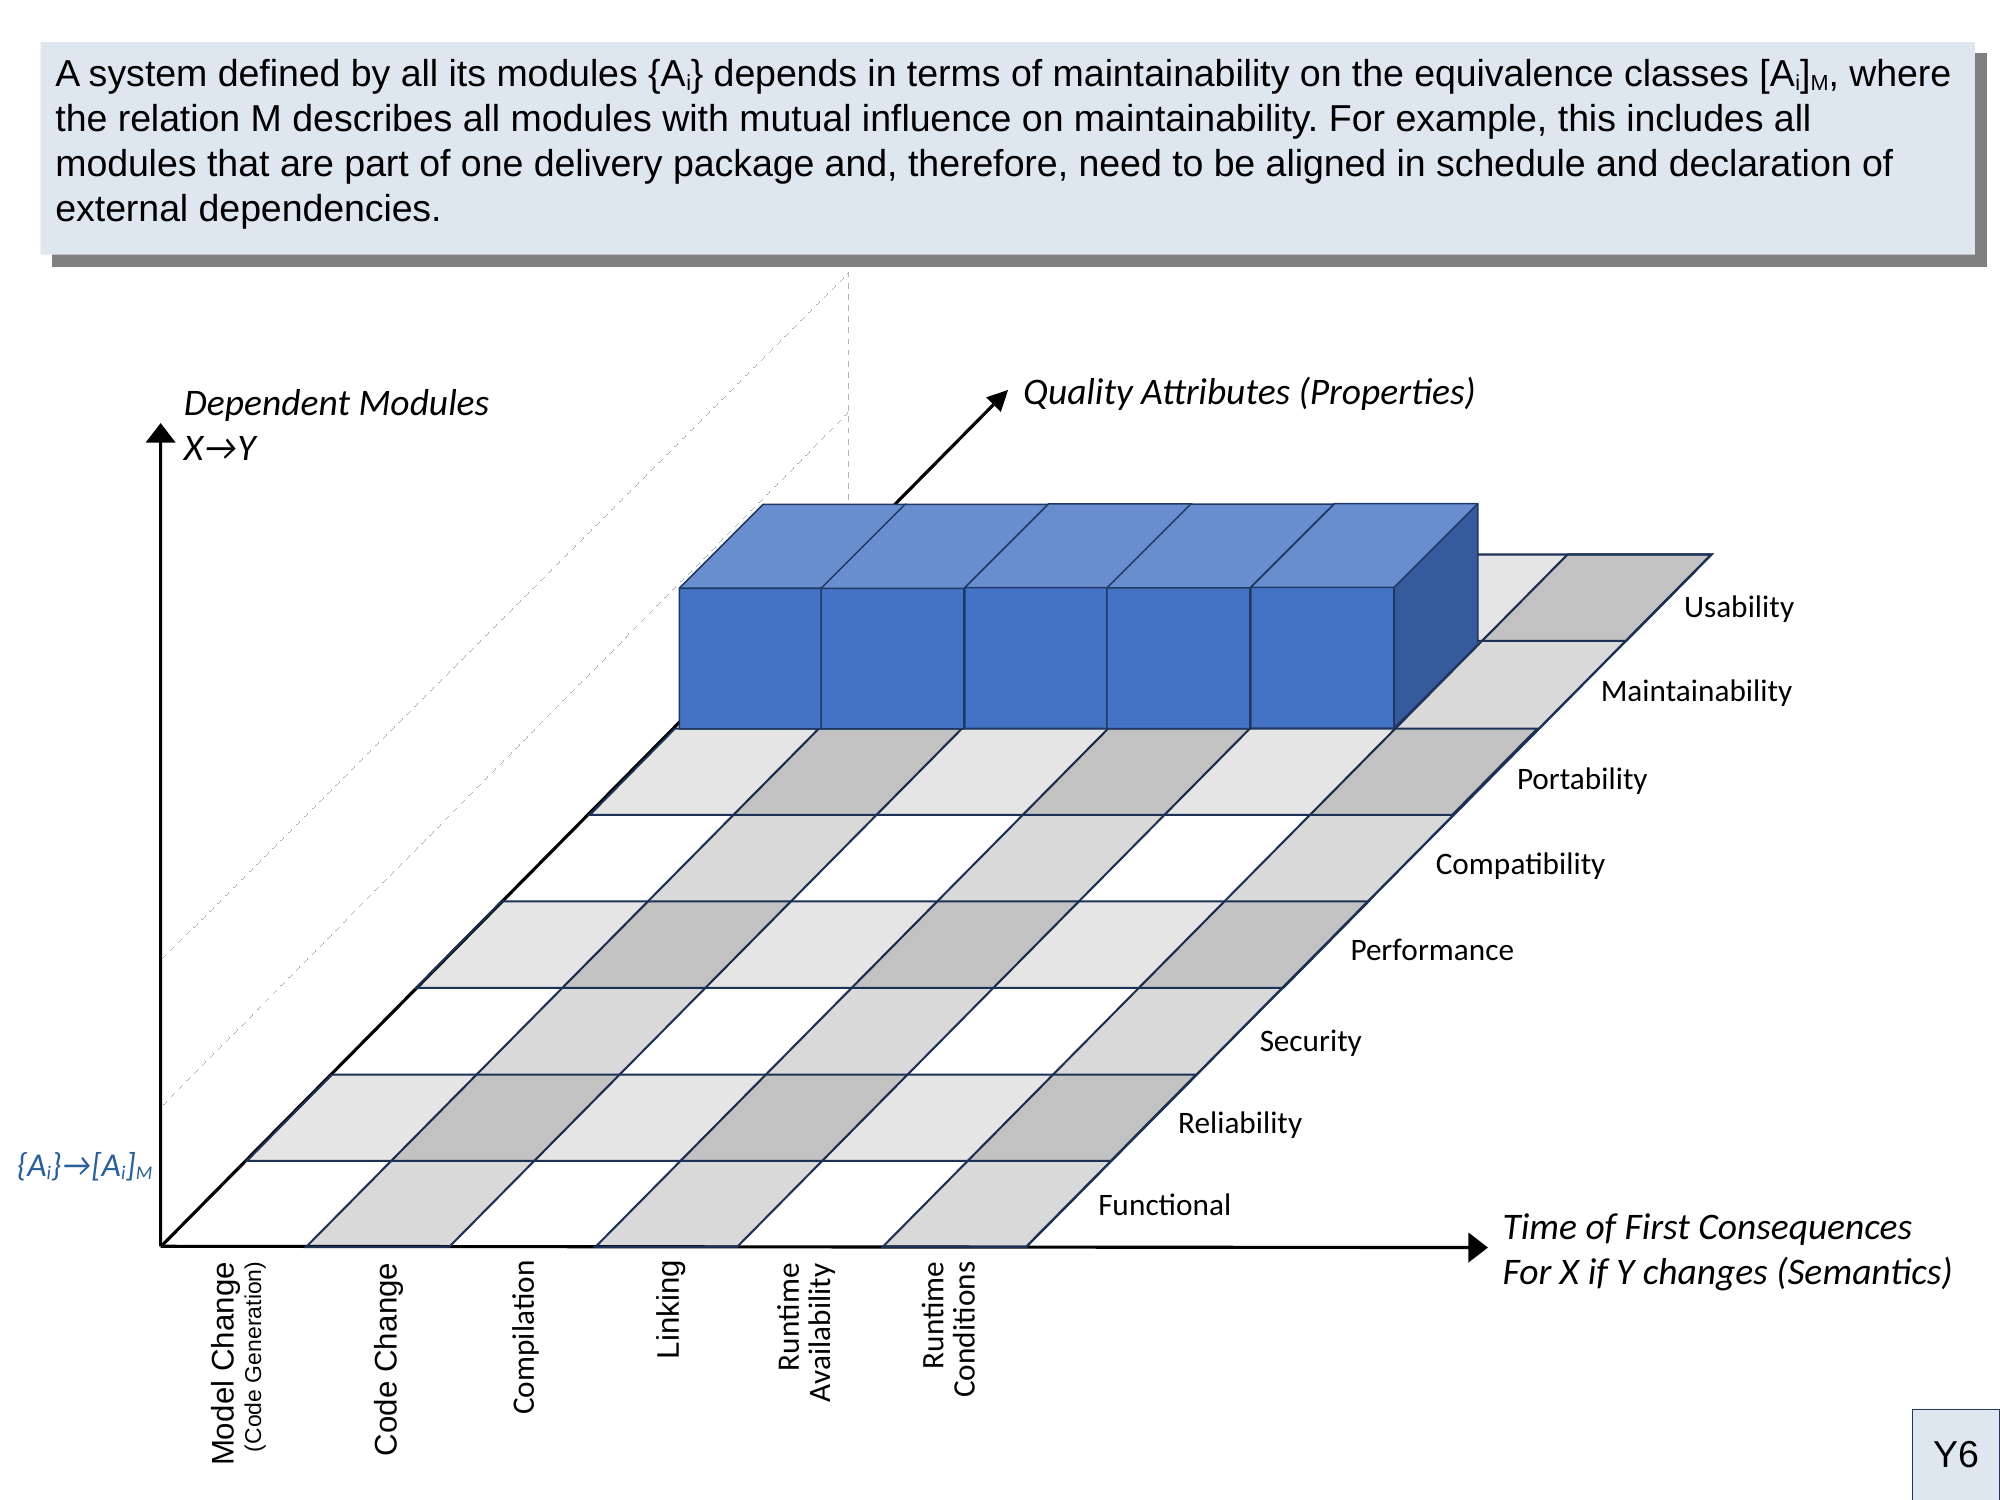

A system defined by all its modules {Ai} depends in terms of maintainability on the equivalence classes [Ai]M, where the relation M describes all modules with mutual influence on maintainability. For example, this includes all modules that are part of one delivery package and, therefore, need to be aligned in schedule and declaration of external dependencies.
 Dependent Modules
 X→Y
Quality Attributes (Properties)
Usability
{Ai}→[Ai]M
Maintainability
Portability
Compatibility
 Performance
Security
Reliability
Functional
Time of First Consequences
For X if Y changes (Semantics)
Runtime
Availability
Runtime
Conditions
Model Change
(Code Generation)
Linking
Code Change
Compilation
Y6